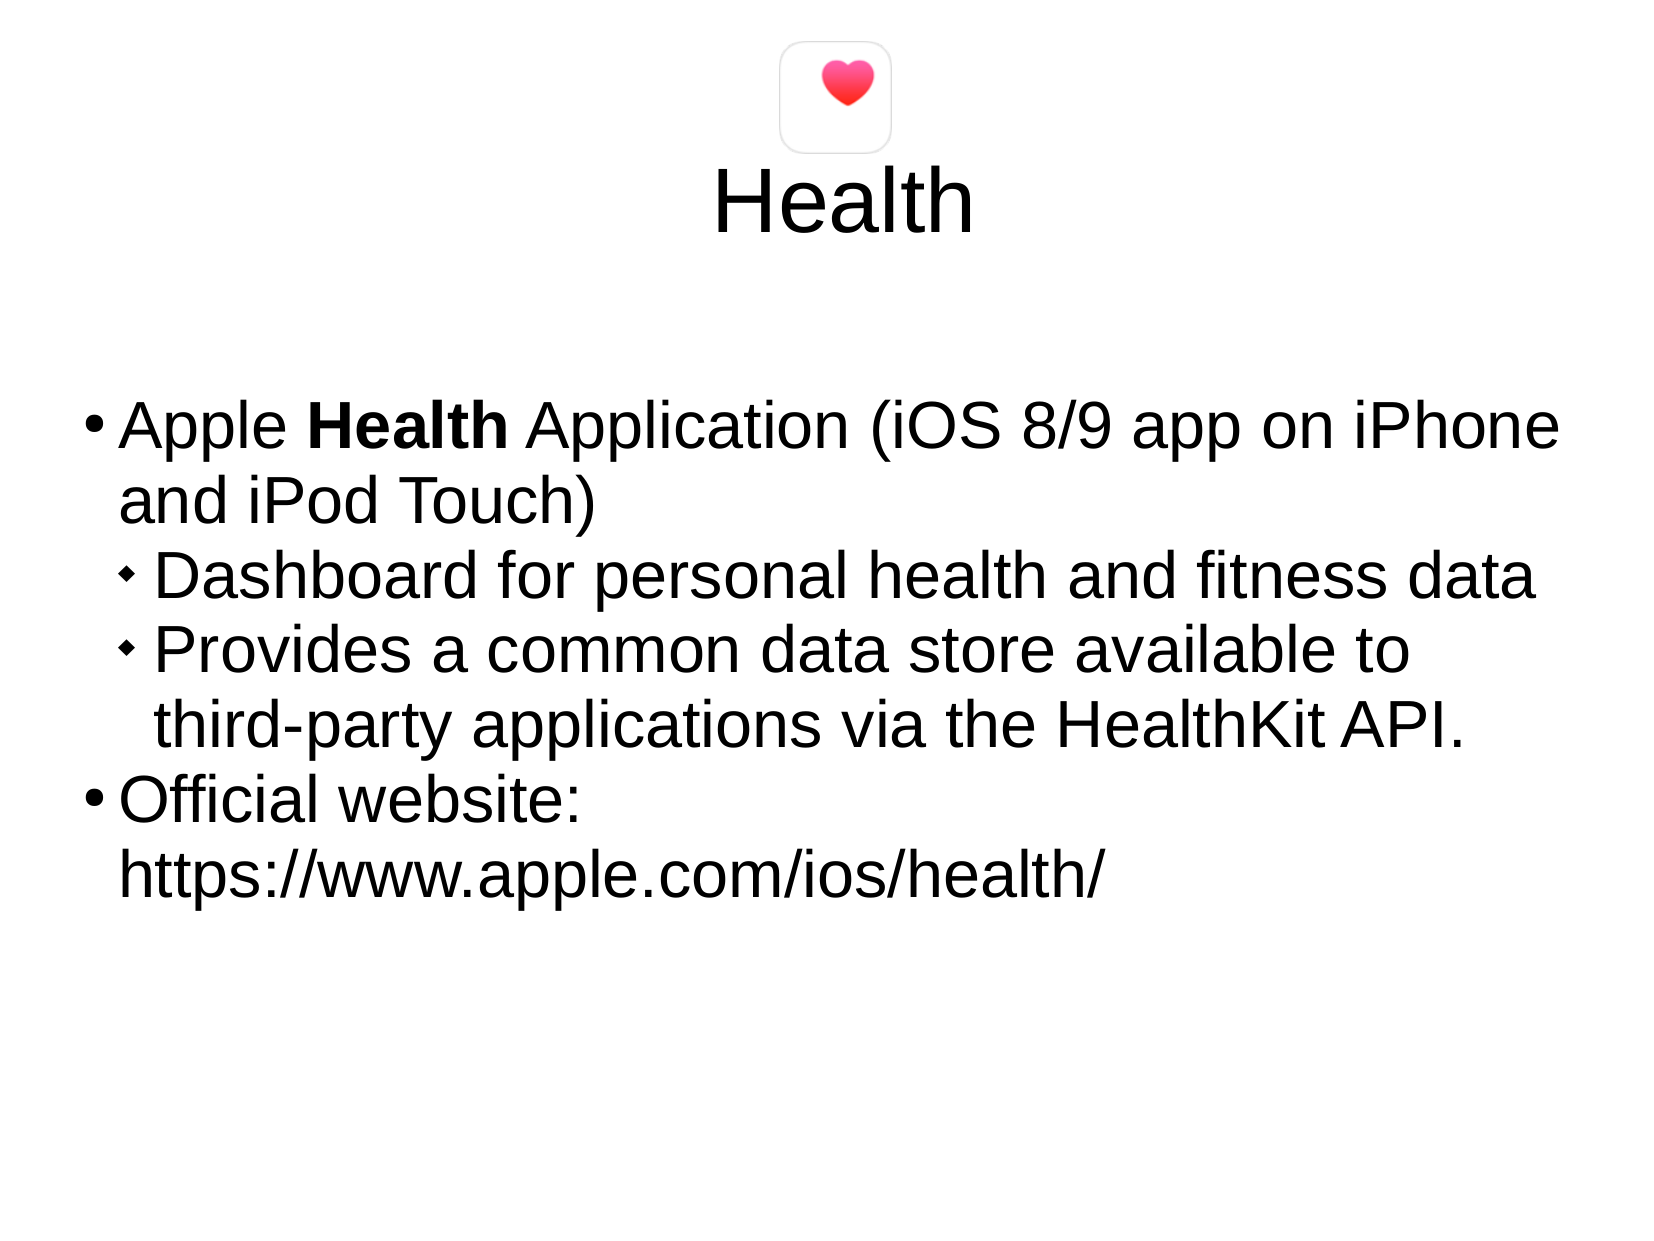

# Health
Apple Health Application (iOS 8/9 app on iPhone and iPod Touch)
Dashboard for personal health and fitness data
Provides a common data store available to third-party applications via the HealthKit API.
Official website: https://www.apple.com/ios/health/